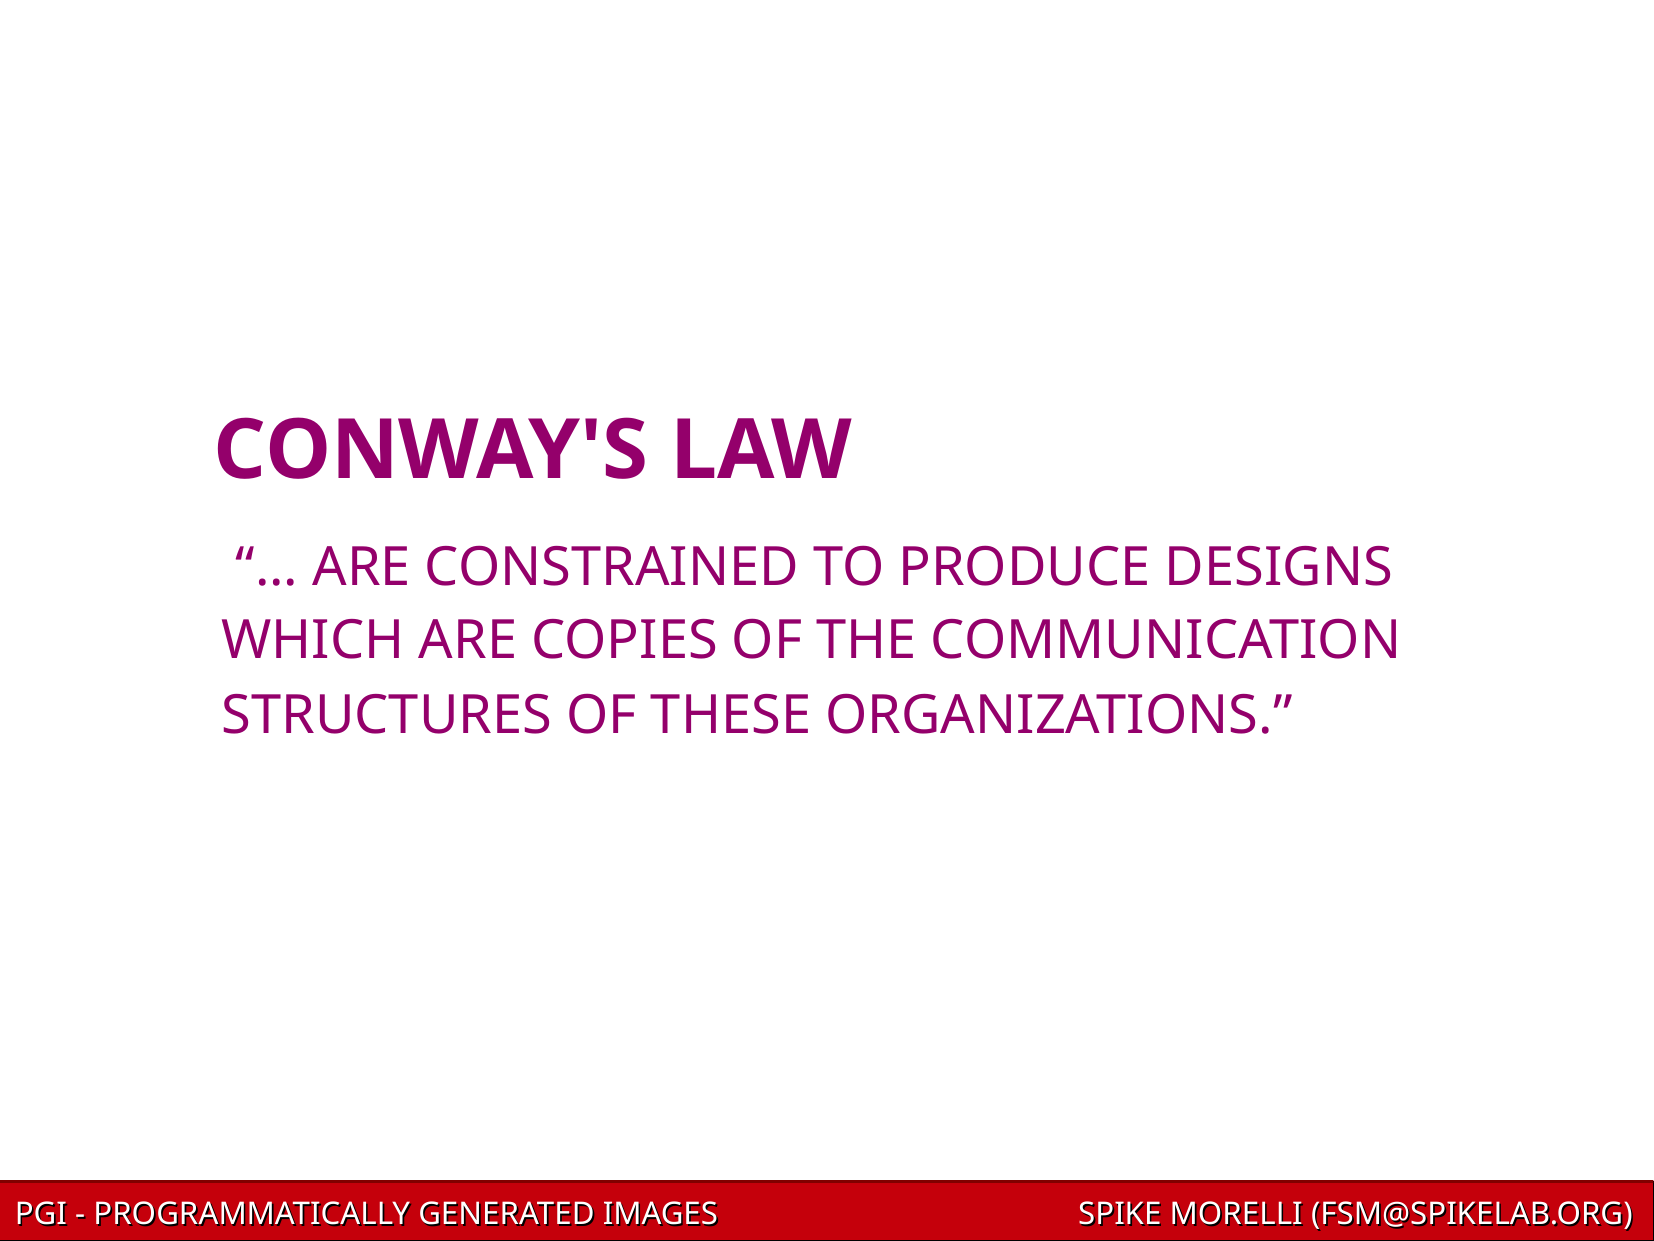

CONWAY'S LAW
 “... ARE CONSTRAINED TO PRODUCE DESIGNS WHICH ARE COPIES OF THE COMMUNICATION STRUCTURES OF THESE ORGANIZATIONS.”
PGI - PROGRAMMATICALLY GENERATED IMAGES
SPIKE MORELLI (FSM@SPIKELAB.ORG)